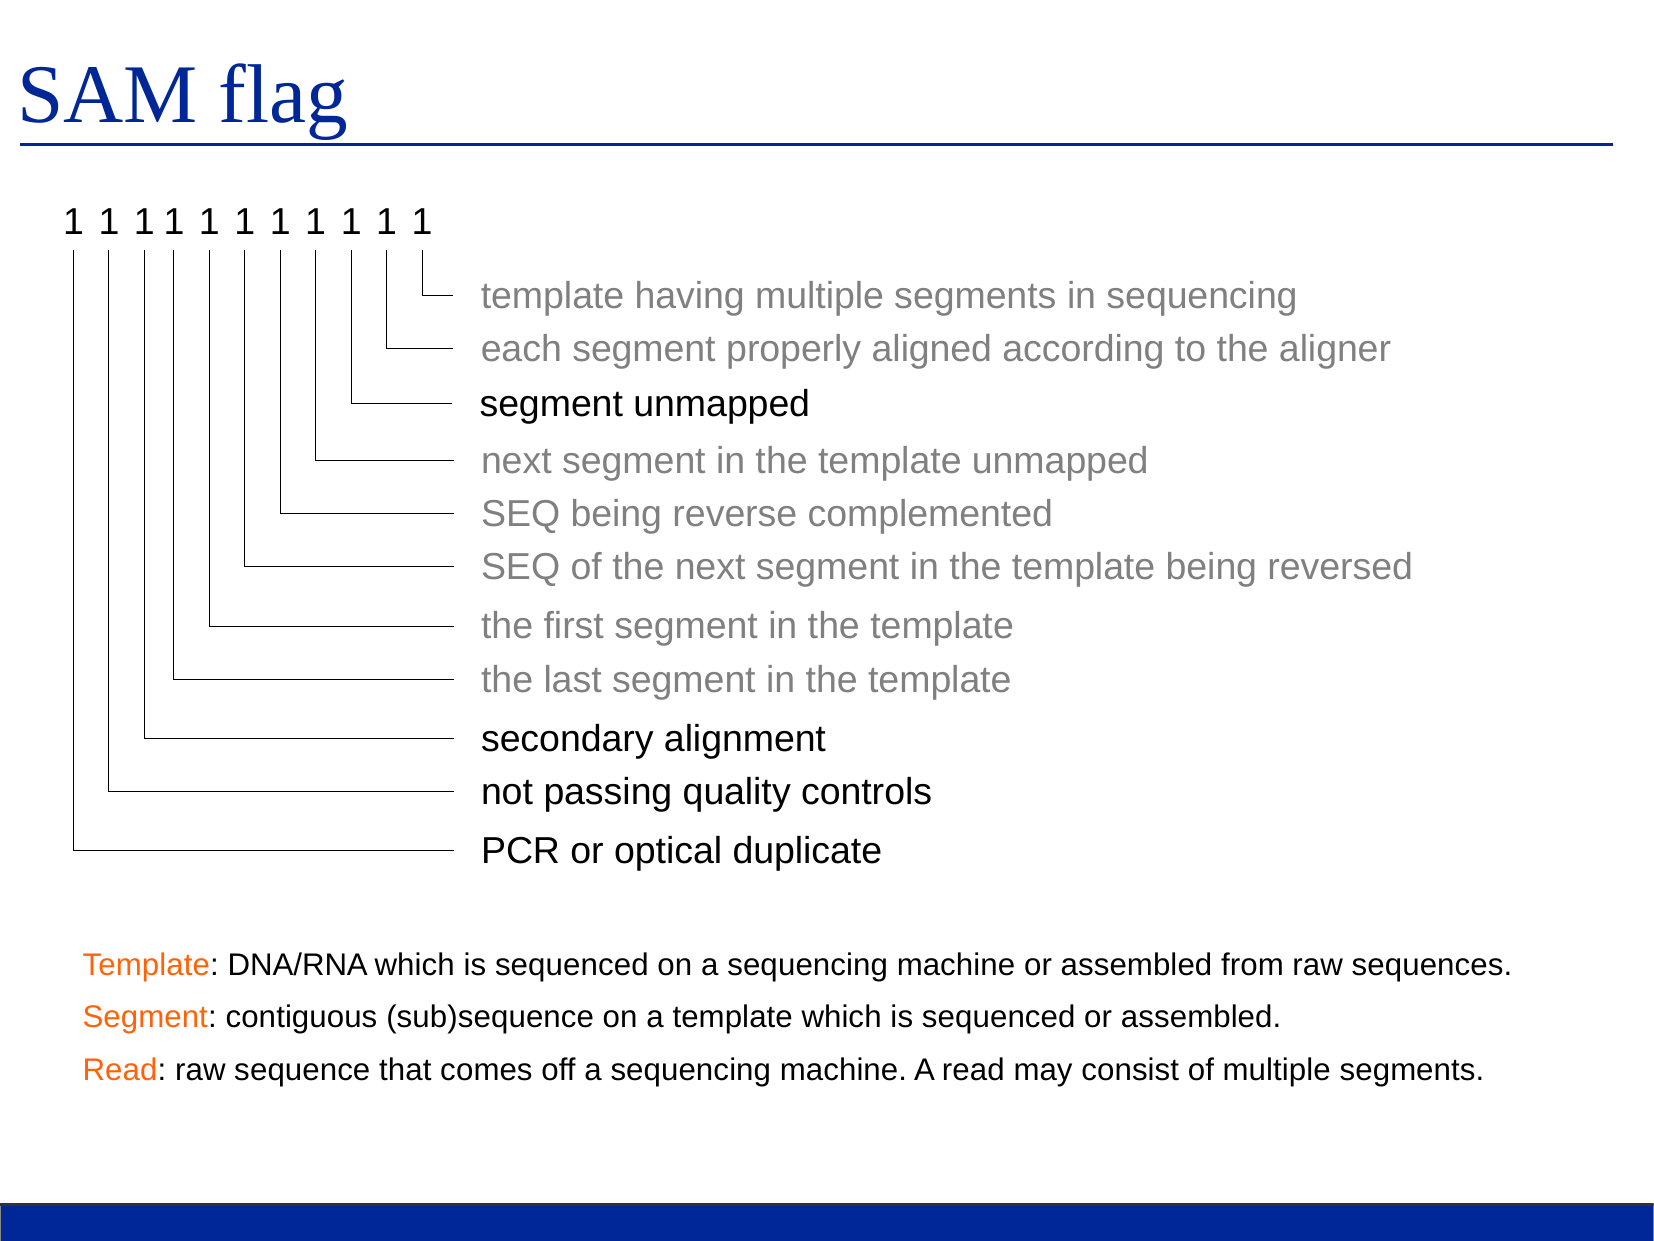

# SAM flag
1
1
1
1
1
1
1
1
1
1
1
template having multiple segments in sequencing
each segment properly aligned according to the aligner
segment unmapped
next segment in the template unmapped
SEQ being reverse complemented
SEQ of the next segment in the template being reversed
the first segment in the template
the last segment in the template
secondary alignment
not passing quality controls
PCR or optical duplicate
Template: DNA/RNA which is sequenced on a sequencing machine or assembled from raw sequences.
Segment: contiguous (sub)sequence on a template which is sequenced or assembled.
Read: raw sequence that comes off a sequencing machine. A read may consist of multiple segments.